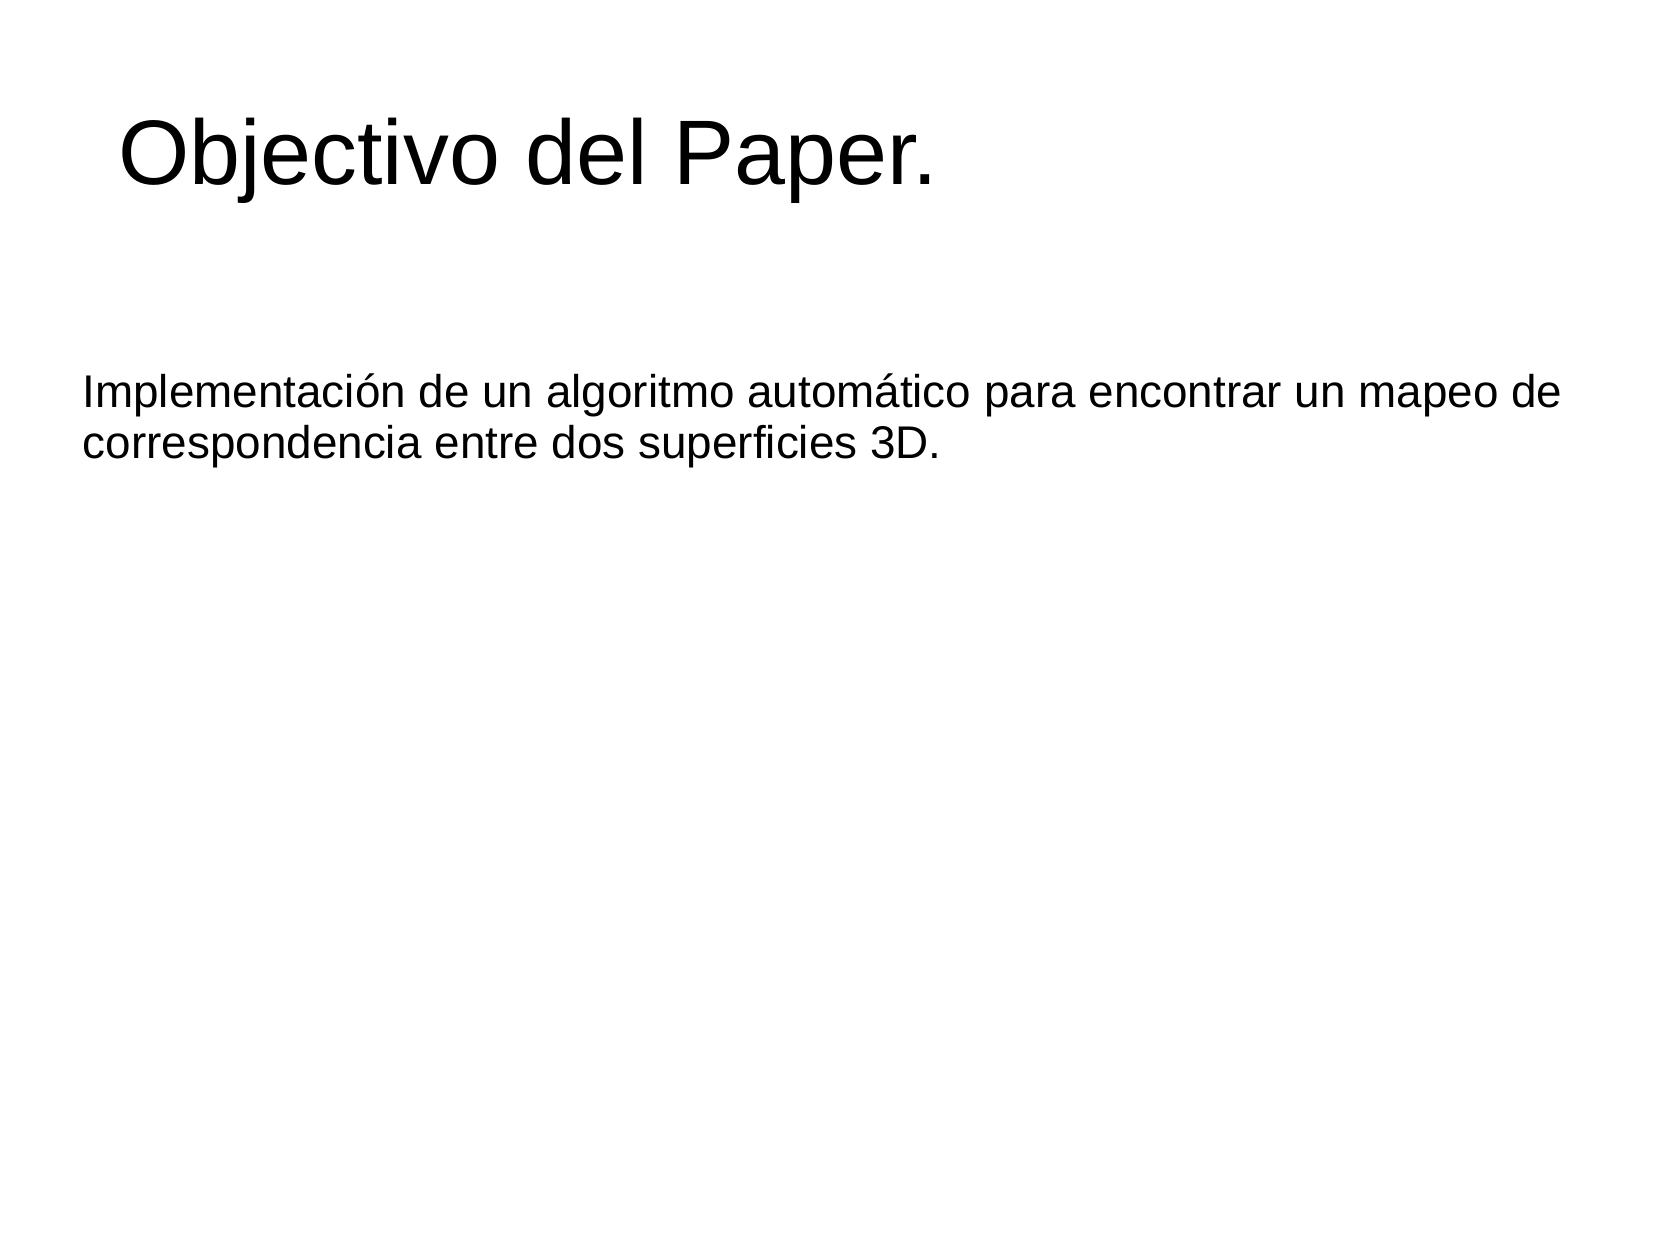

# Objectivo del Paper.
Implementación de un algoritmo automático para encontrar un mapeo de correspondencia entre dos superficies 3D.